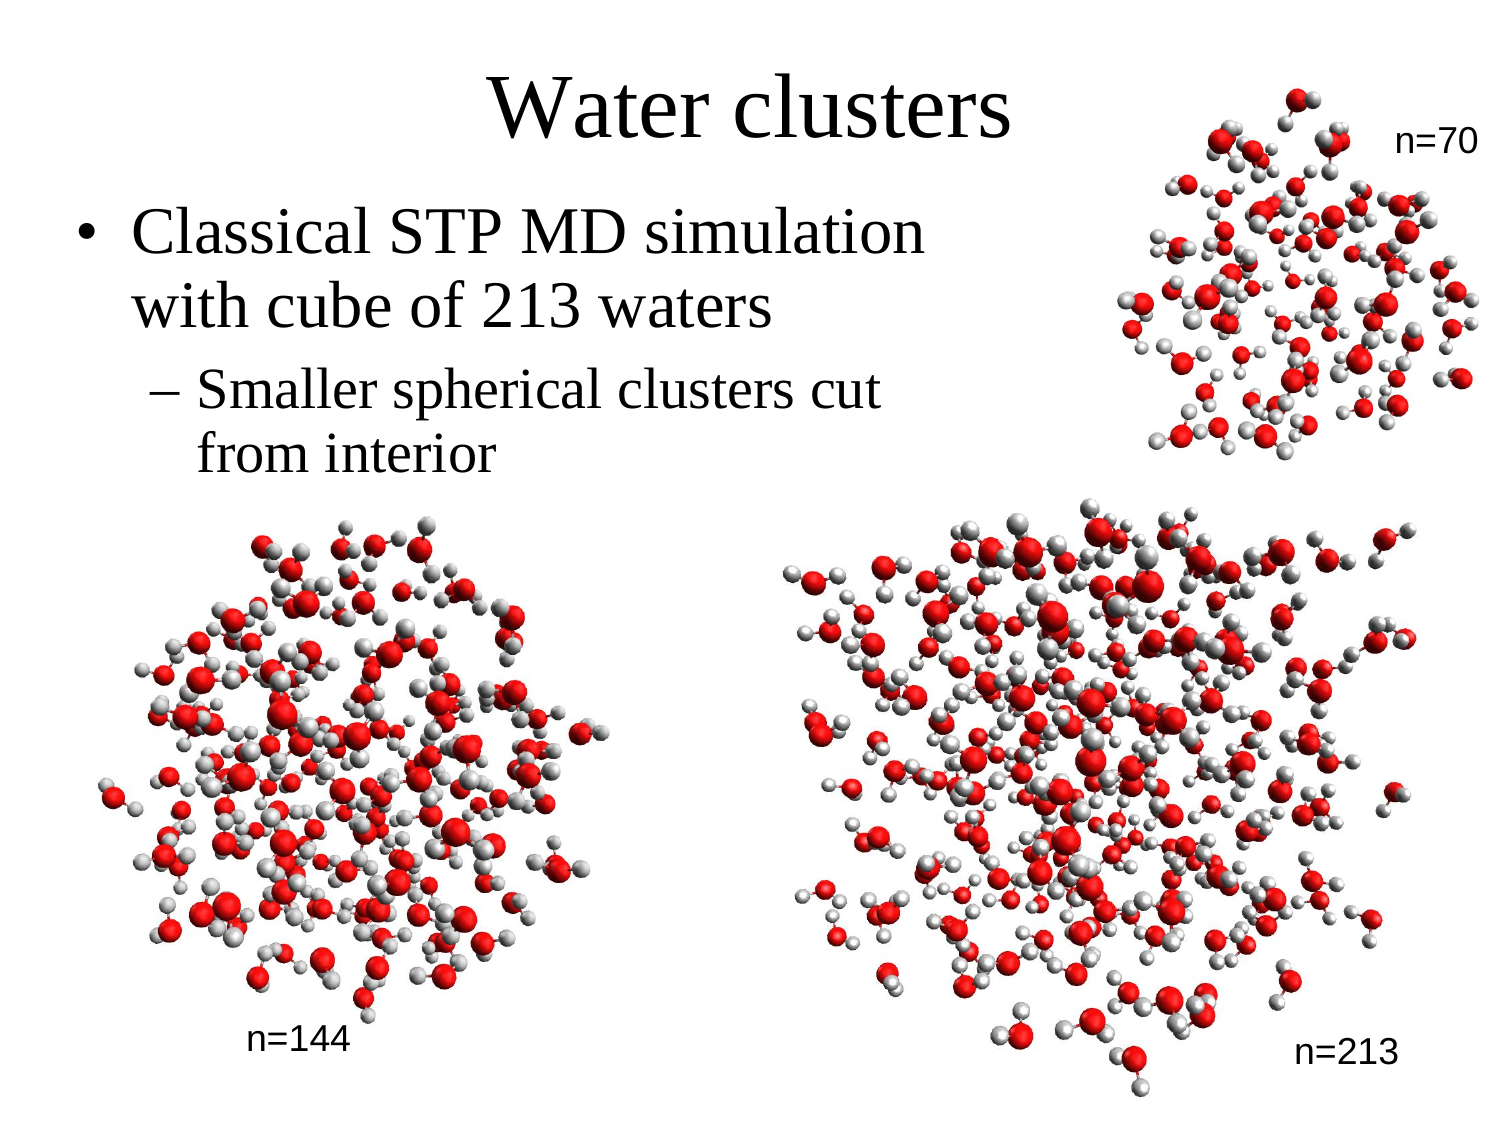

# Water clusters
n=70
Classical STP MD simulation
with cube of 213 waters
Smaller spherical clusters cut
from interior
n=144
n=213